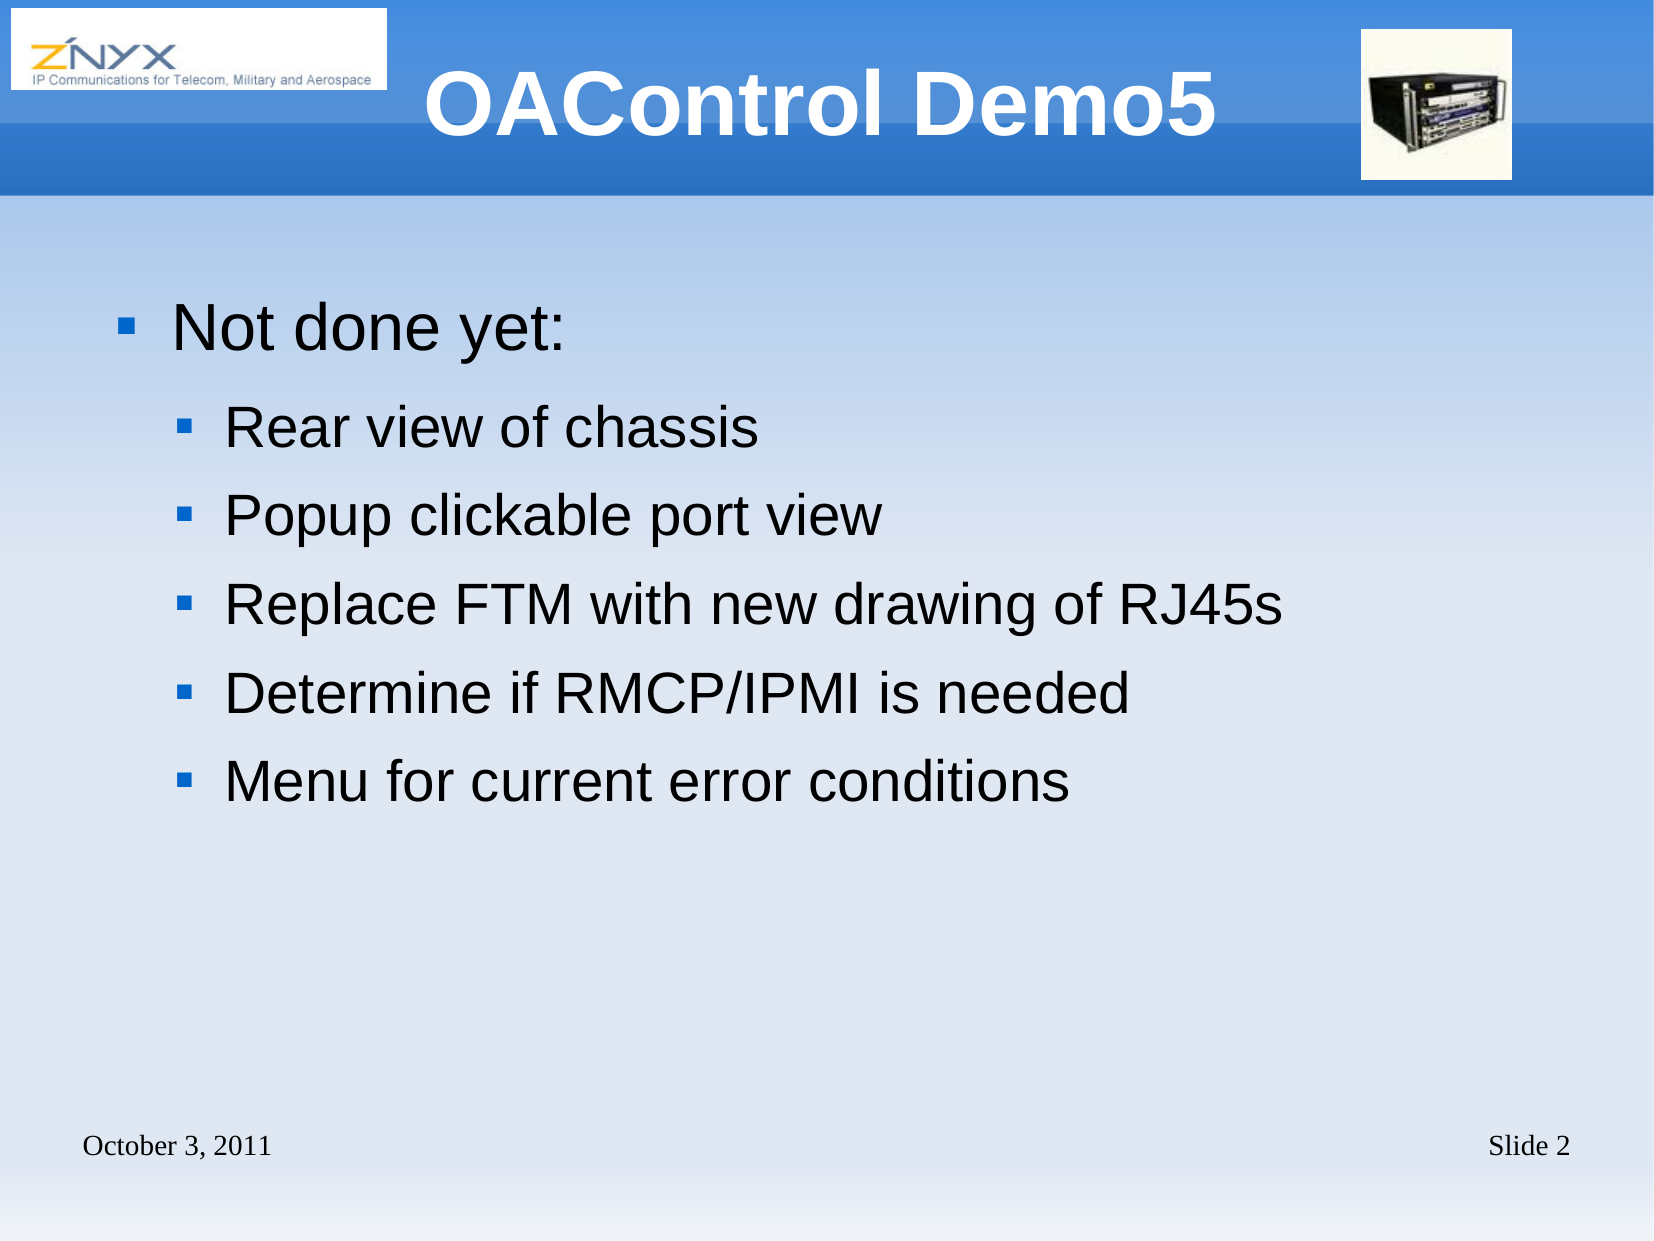

# OAControl Demo5
Not done yet:
Rear view of chassis
Popup clickable port view
Replace FTM with new drawing of RJ45s
Determine if RMCP/IPMI is needed
Menu for current error conditions
October 3, 2011
2